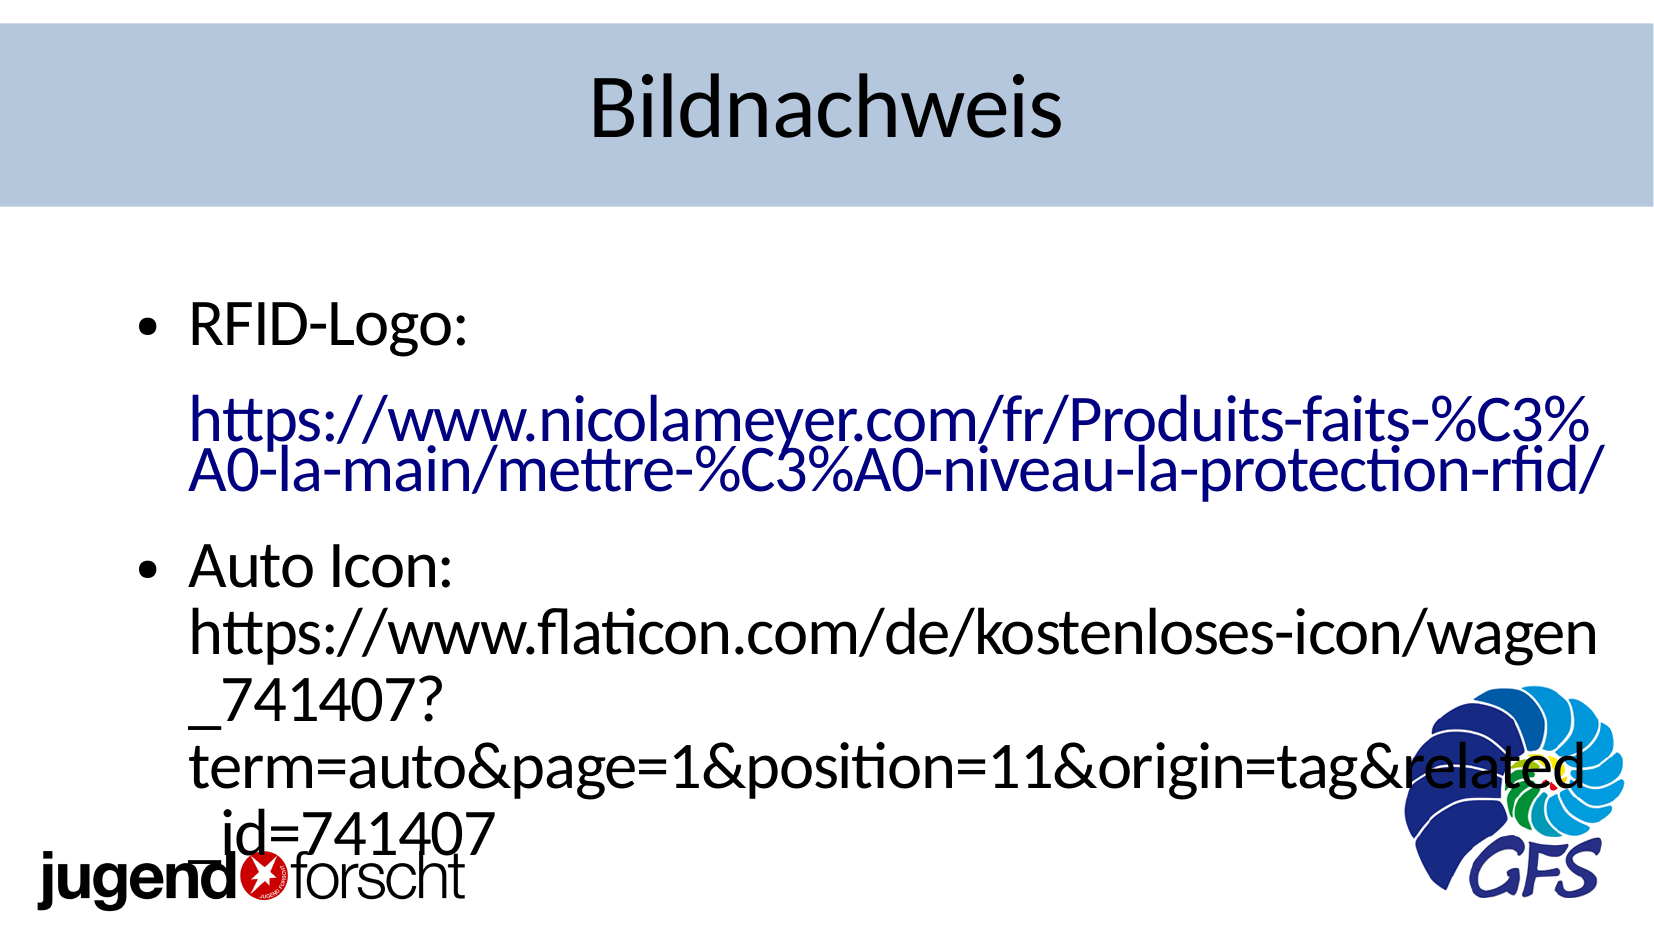

# Bildnachweis
RFID-Logo:
https://www.nicolameyer.com/fr/Produits-faits-%C3%A0-la-main/mettre-%C3%A0-niveau-la-protection-rfid/
Auto Icon:
https://www.flaticon.com/de/kostenloses-icon/wagen_741407?term=auto&page=1&position=11&origin=tag&related_id=741407